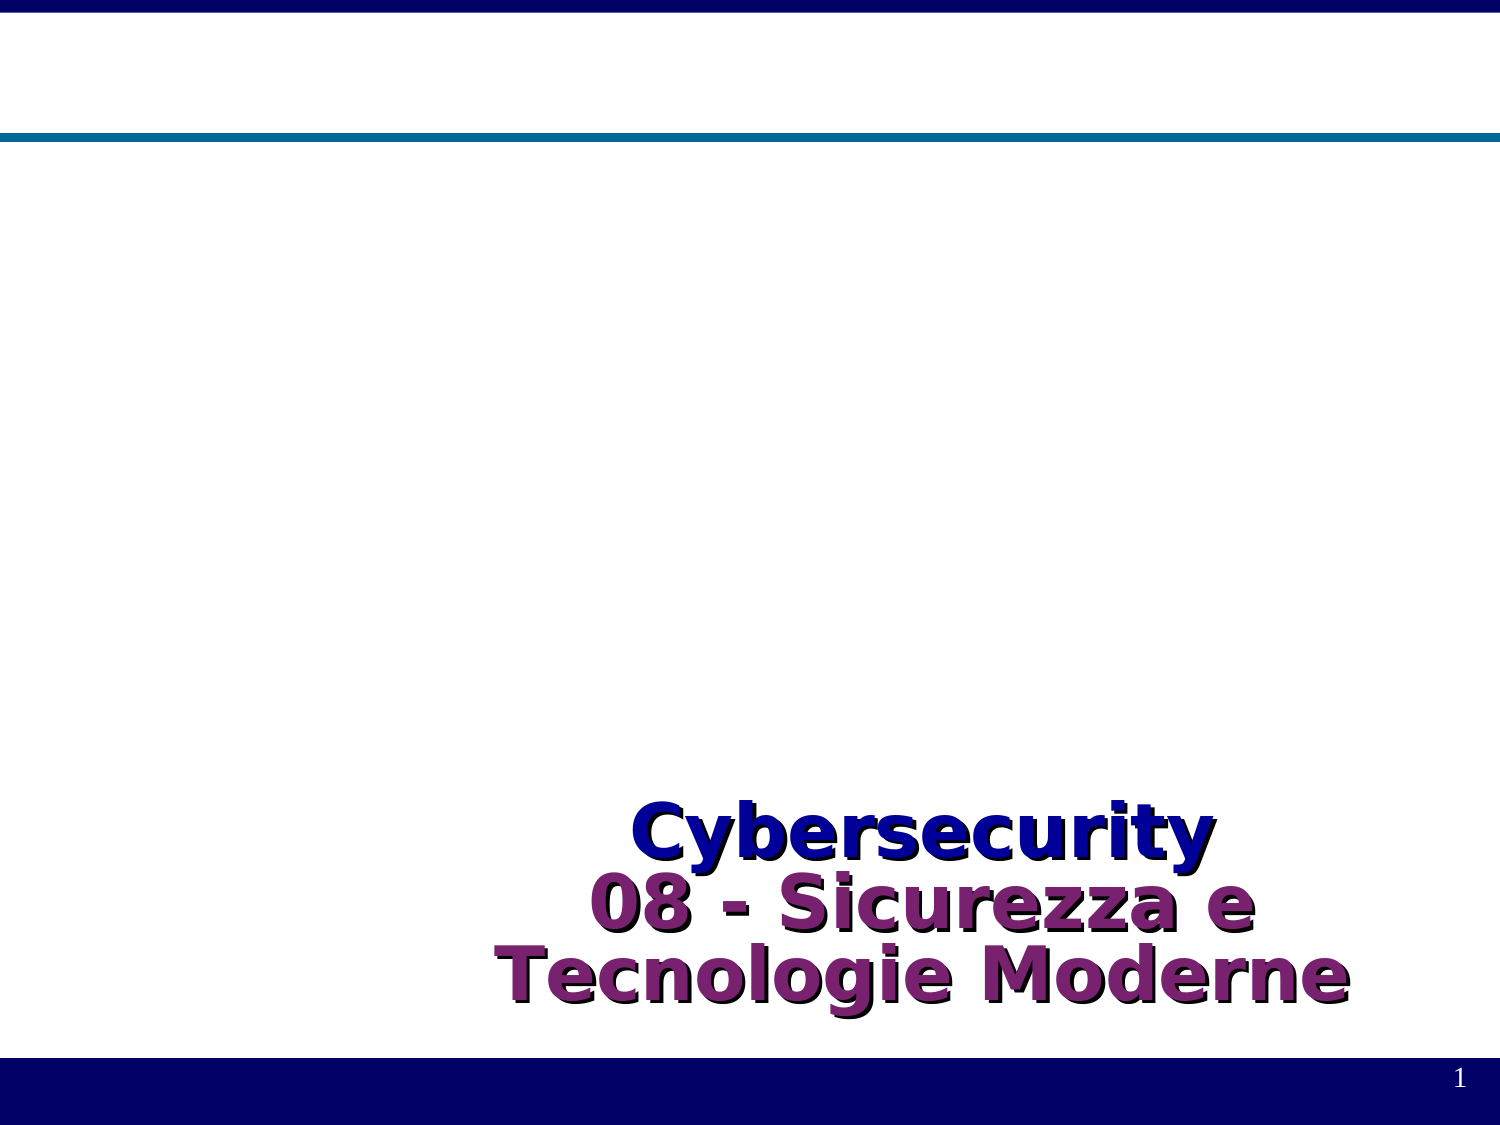

Cybersecurity
08 - Sicurezza e Tecnologie Moderne